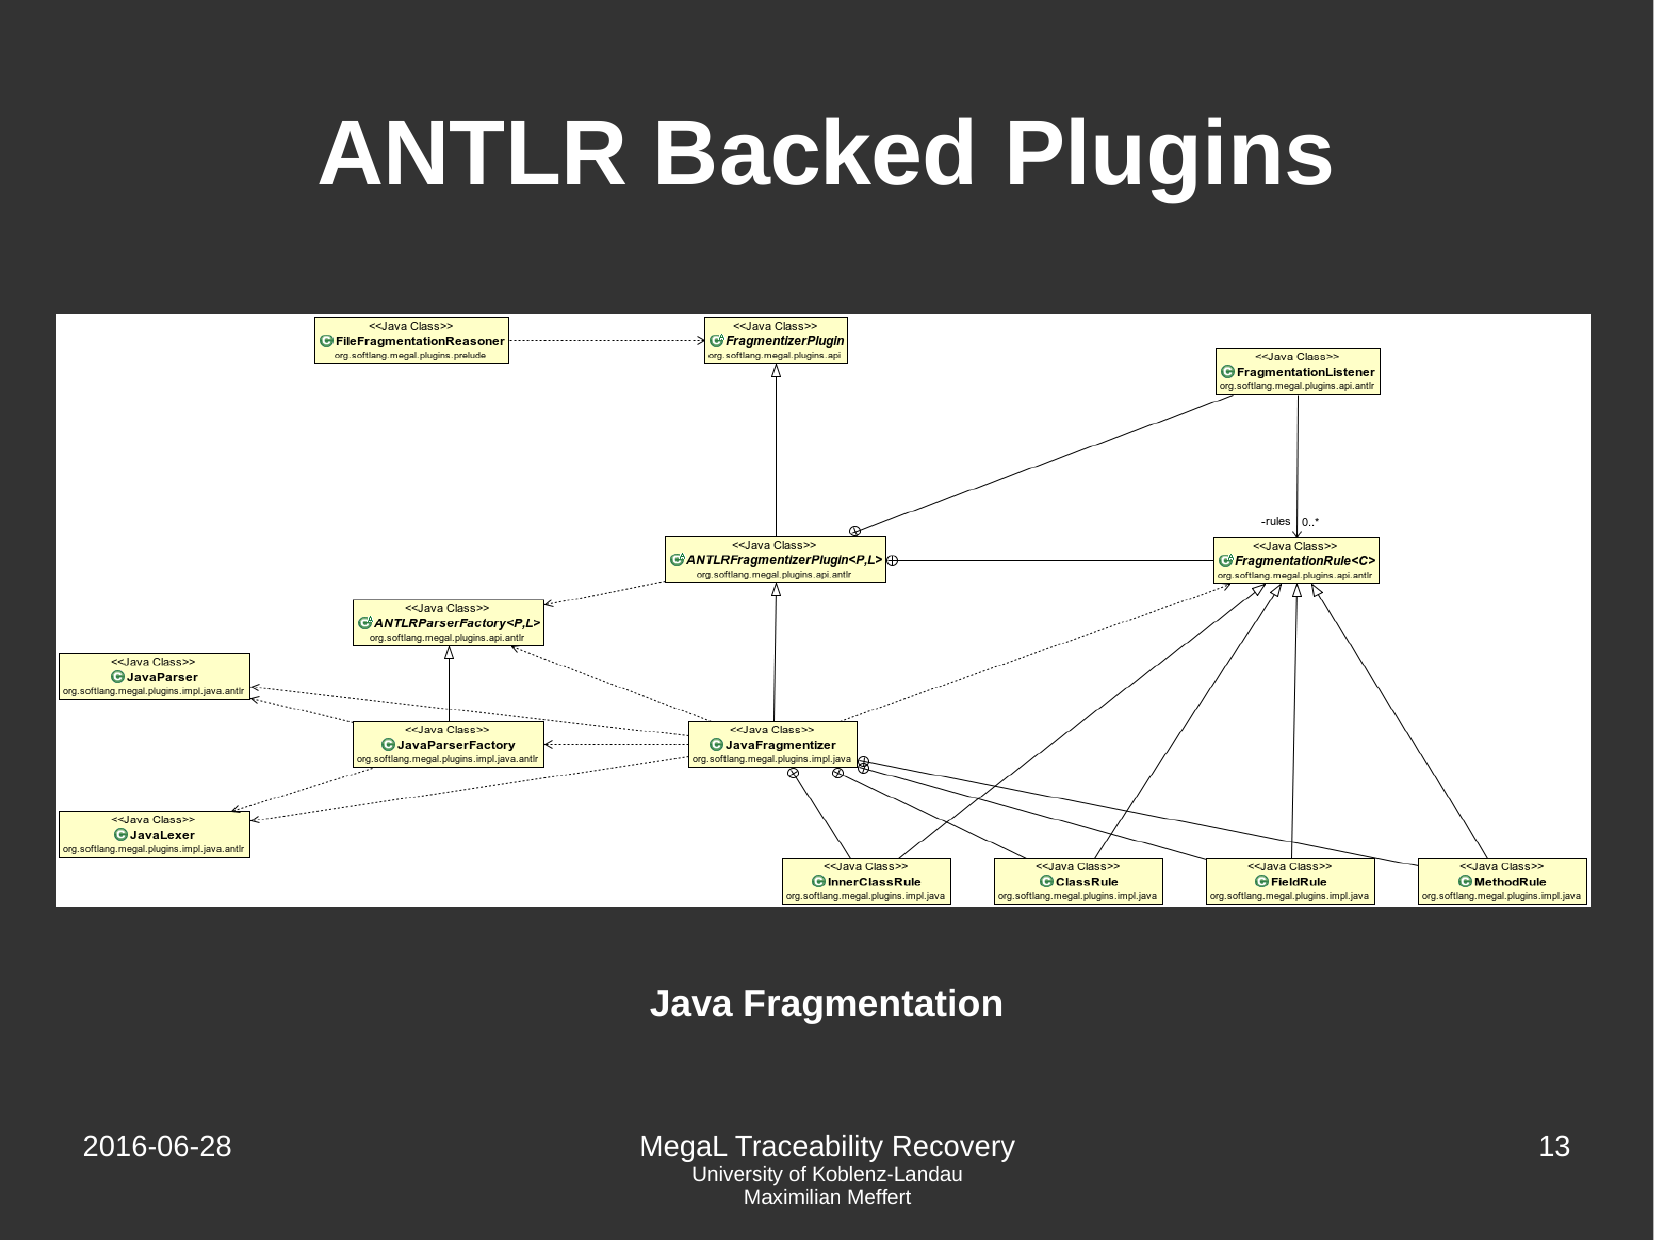

# ANTLR Backed Plugins
Java Fragmentation
2016-06-28
MegaL Traceability Recovery
13